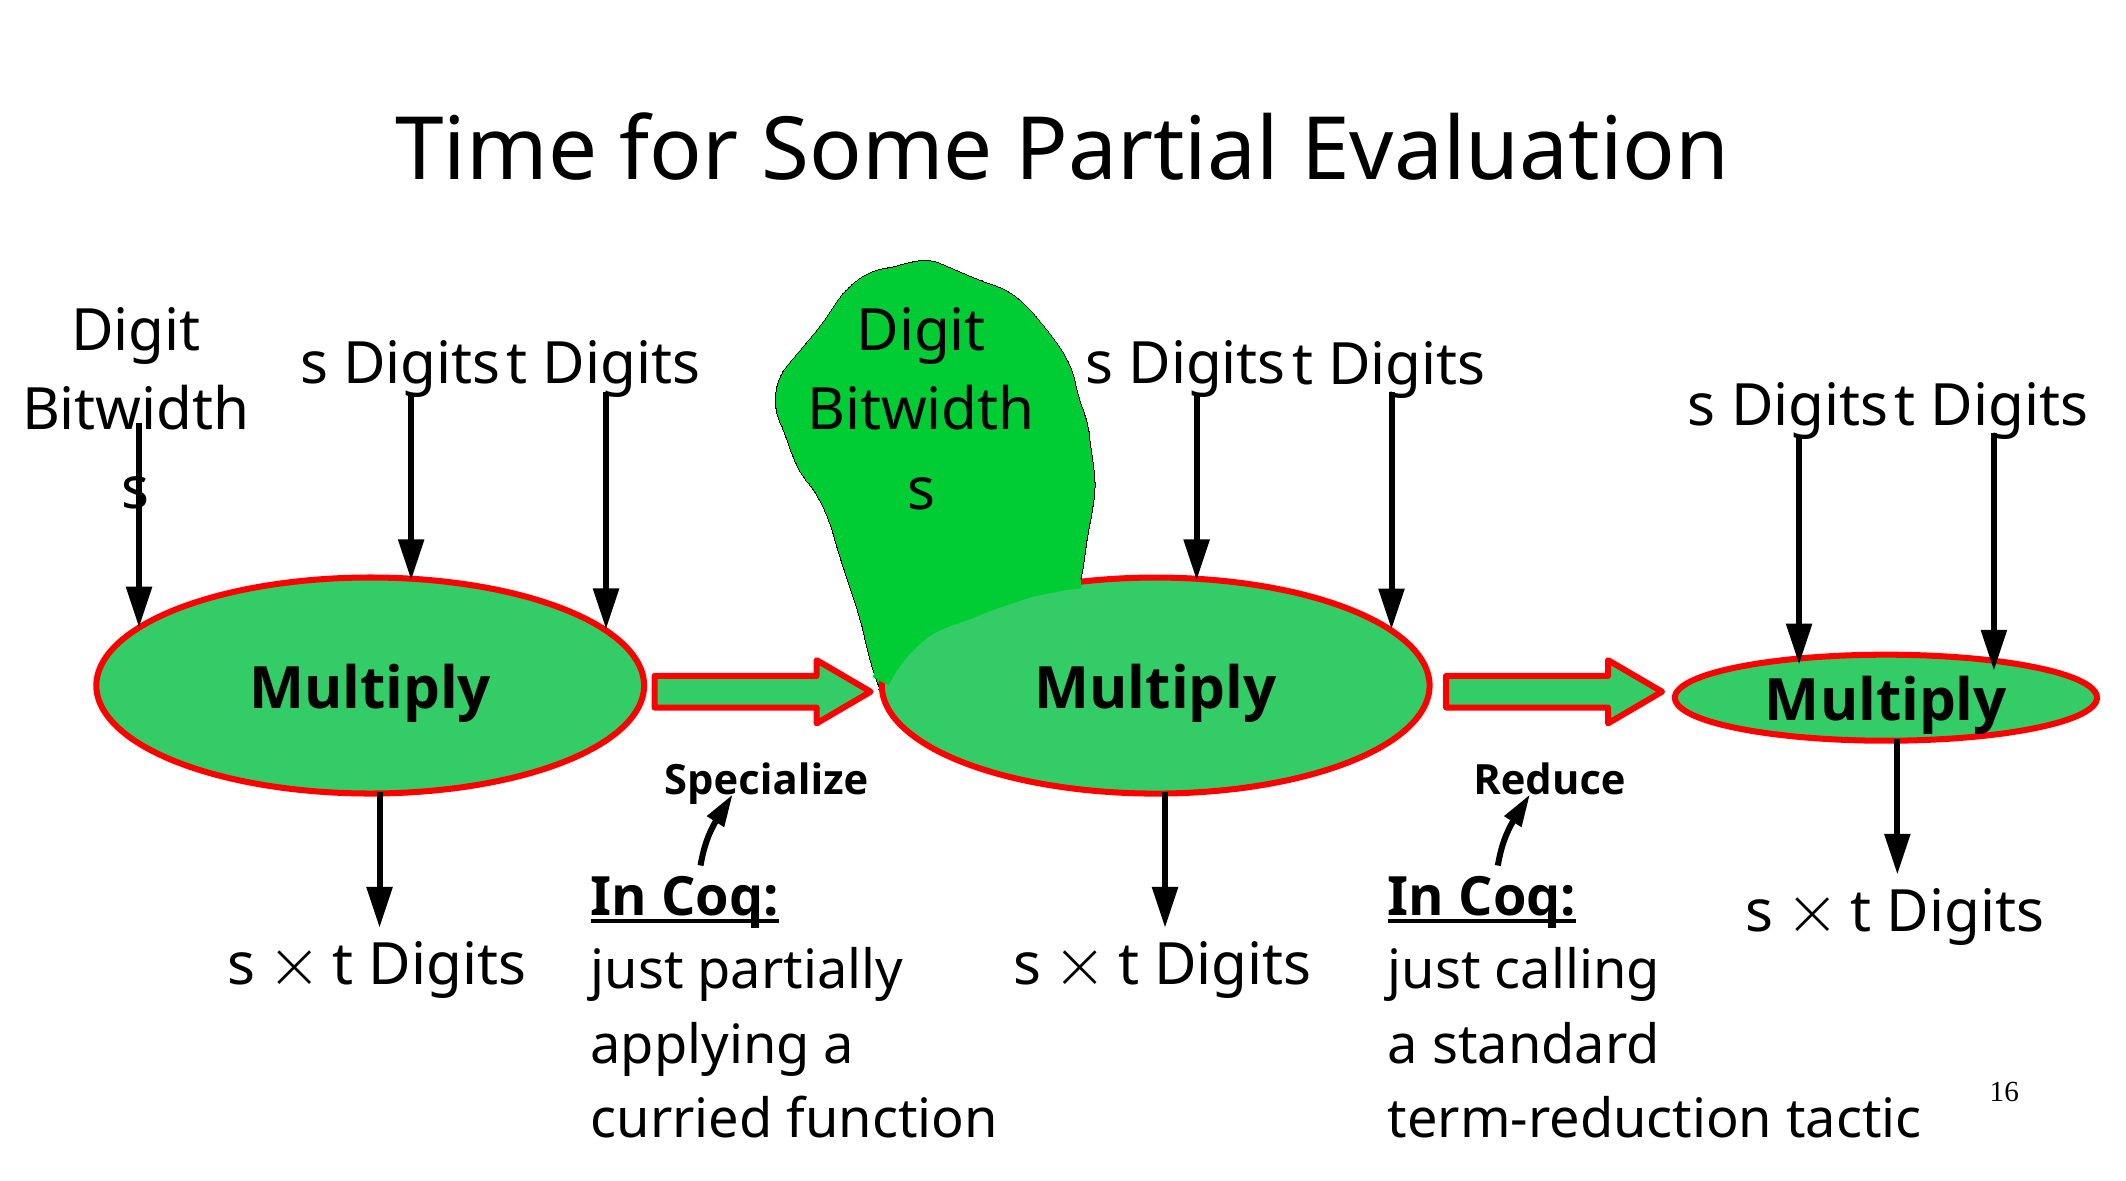

# Time for Some Partial Evaluation
Digit
Bitwidths
s Digits
t Digits
Multiply
s × t Digits
Specialize
Digit
Bitwidths
s Digits
t Digits
Multiply
s × t Digits
s Digits
t Digits
Multiply
s × t Digits
Reduce
In Coq:
just partially
applying a
curried function
In Coq:
just calling
a standard
term-reduction tactic
16